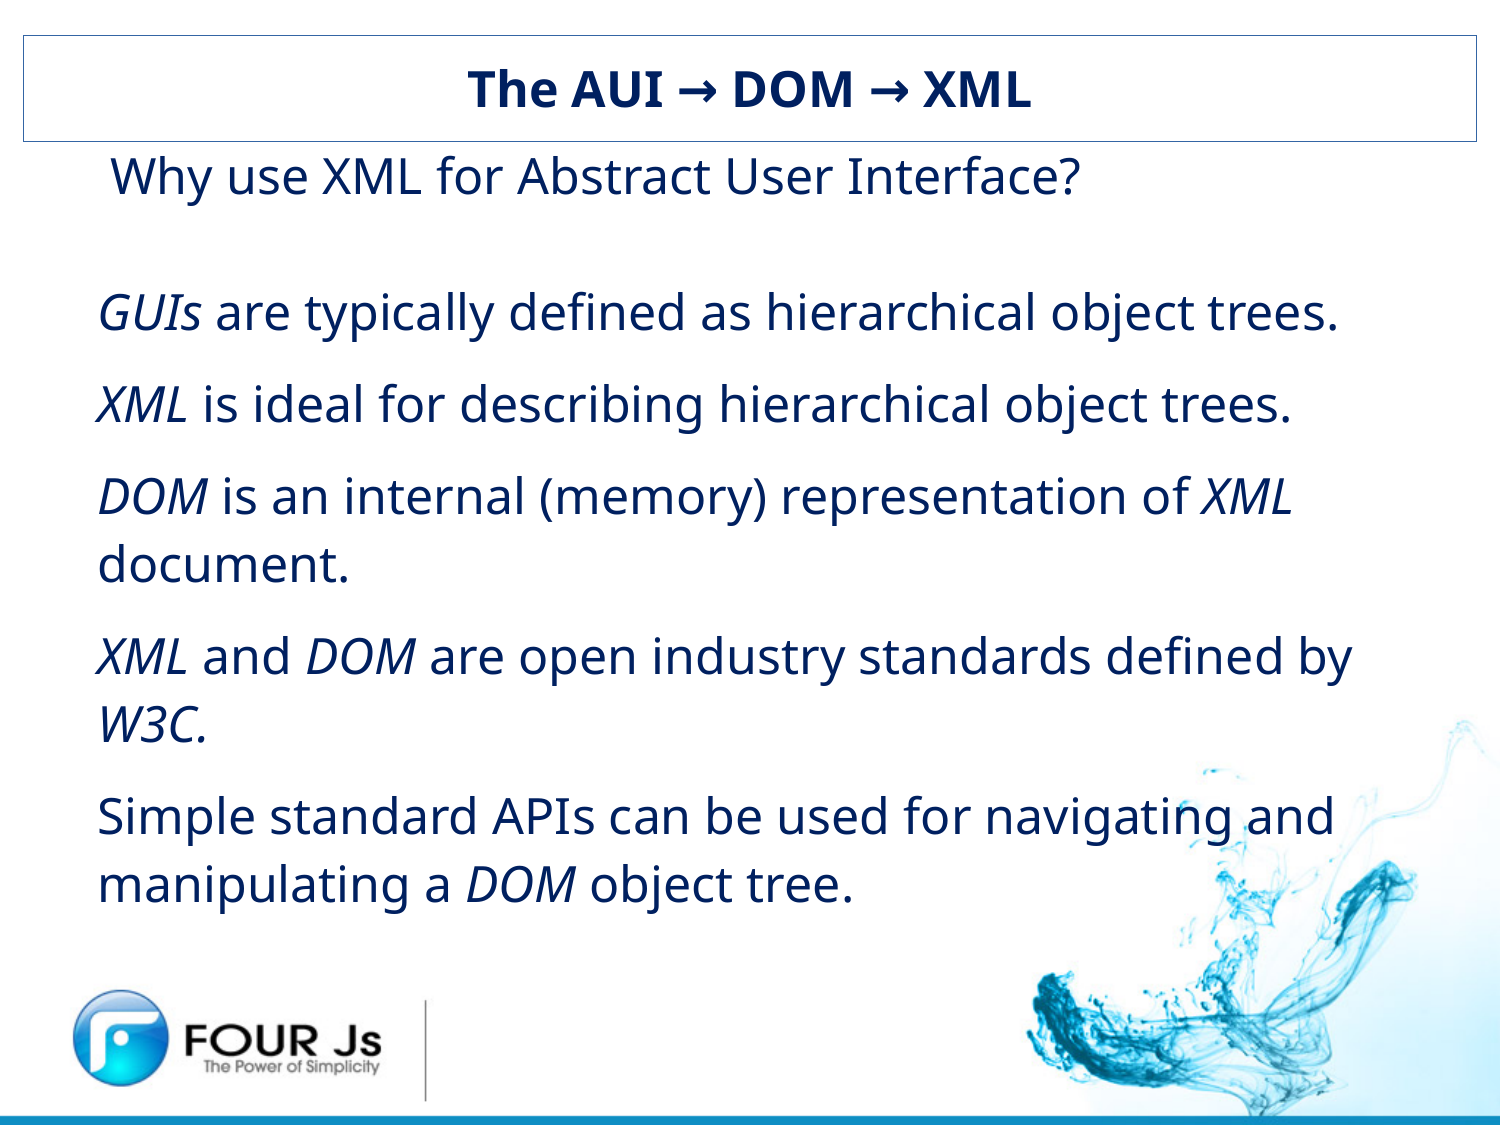

# The AUI → DOM → XML
 Why use XML for Abstract User Interface?
GUIs are typically defined as hierarchical object trees.
XML is ideal for describing hierarchical object trees.
DOM is an internal (memory) representation of XML document.
XML and DOM are open industry standards defined by W3C.
Simple standard APIs can be used for navigating and manipulating a DOM object tree.